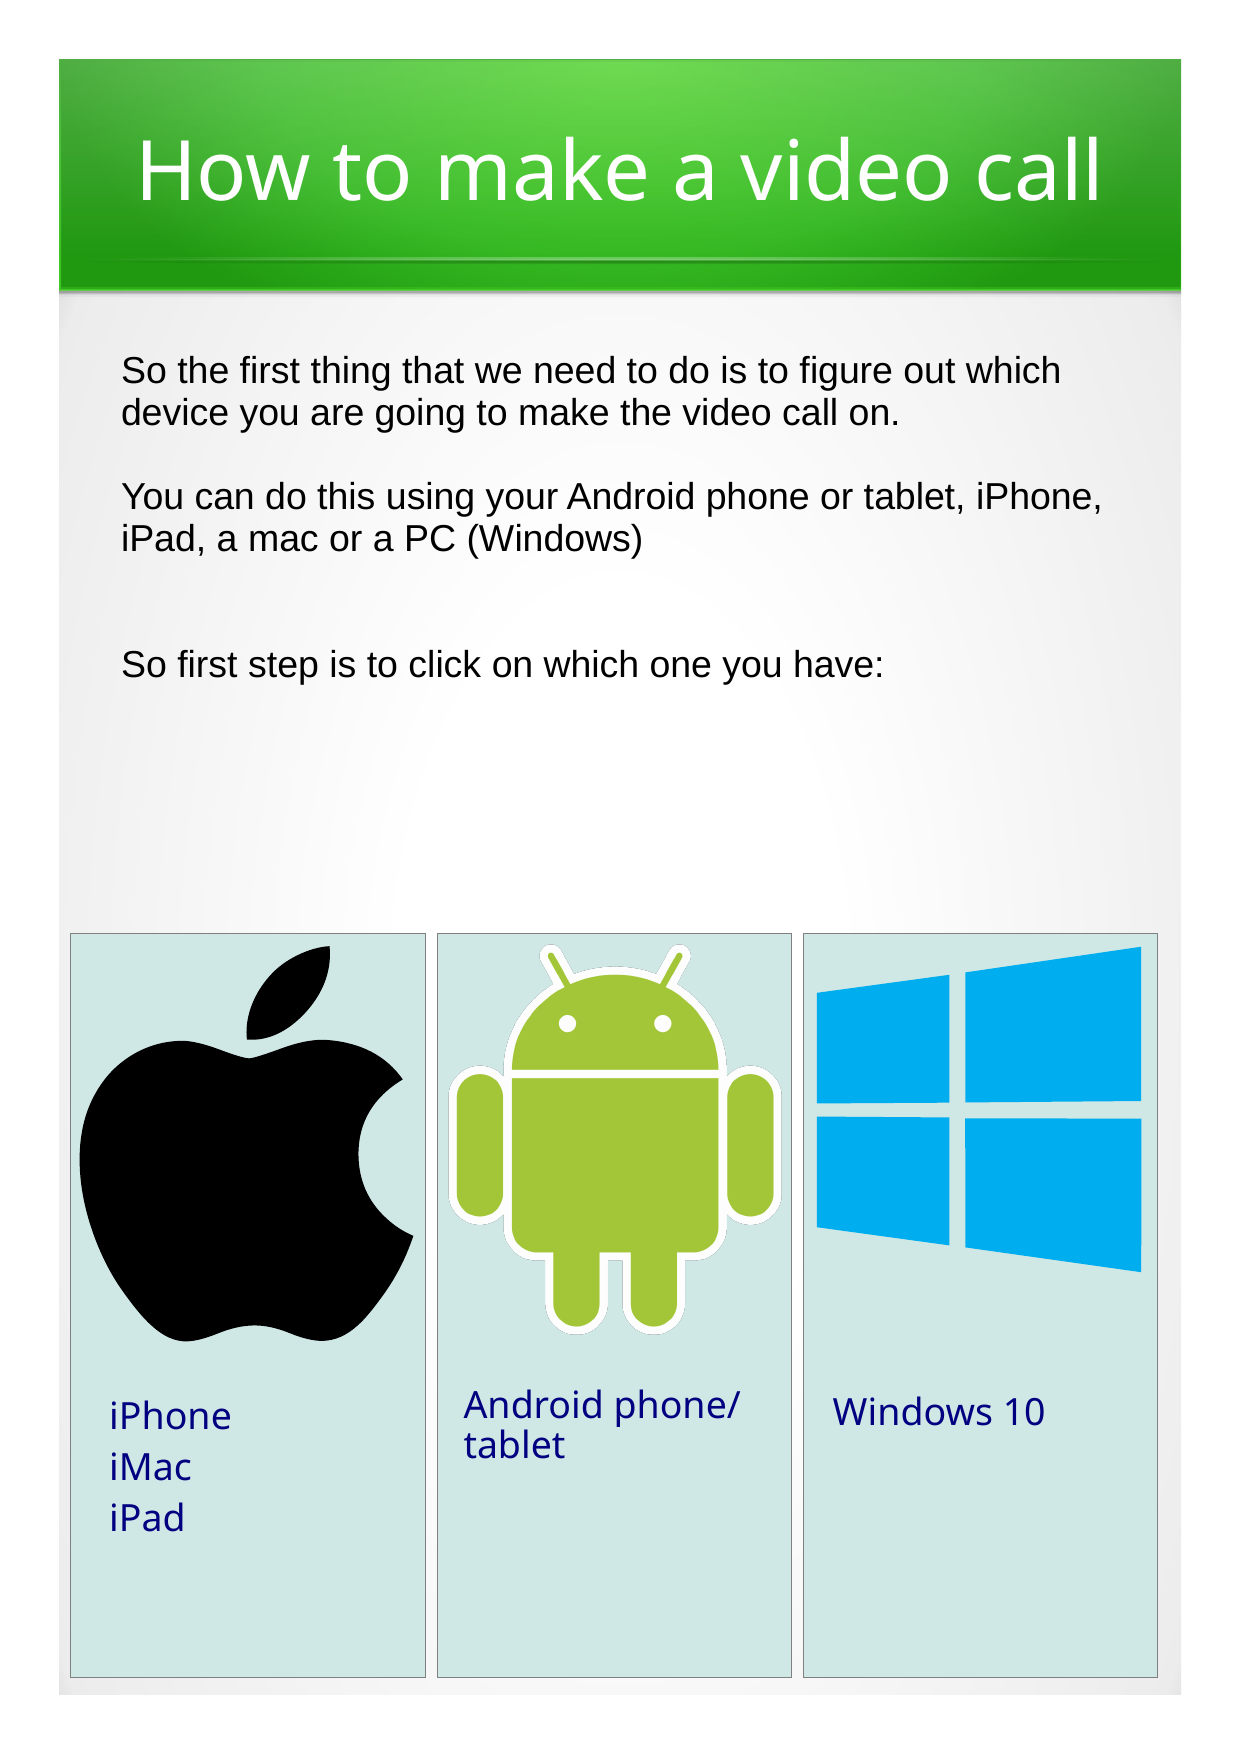

# How to make a video call
So the first thing that we need to do is to figure out which device you are going to make the video call on.
You can do this using your Android phone or tablet, iPhone, iPad, a mac or a PC (Windows)
So first step is to click on which one you have:
Android phone/tablet
Windows 10
iPhone
iMac
iPad